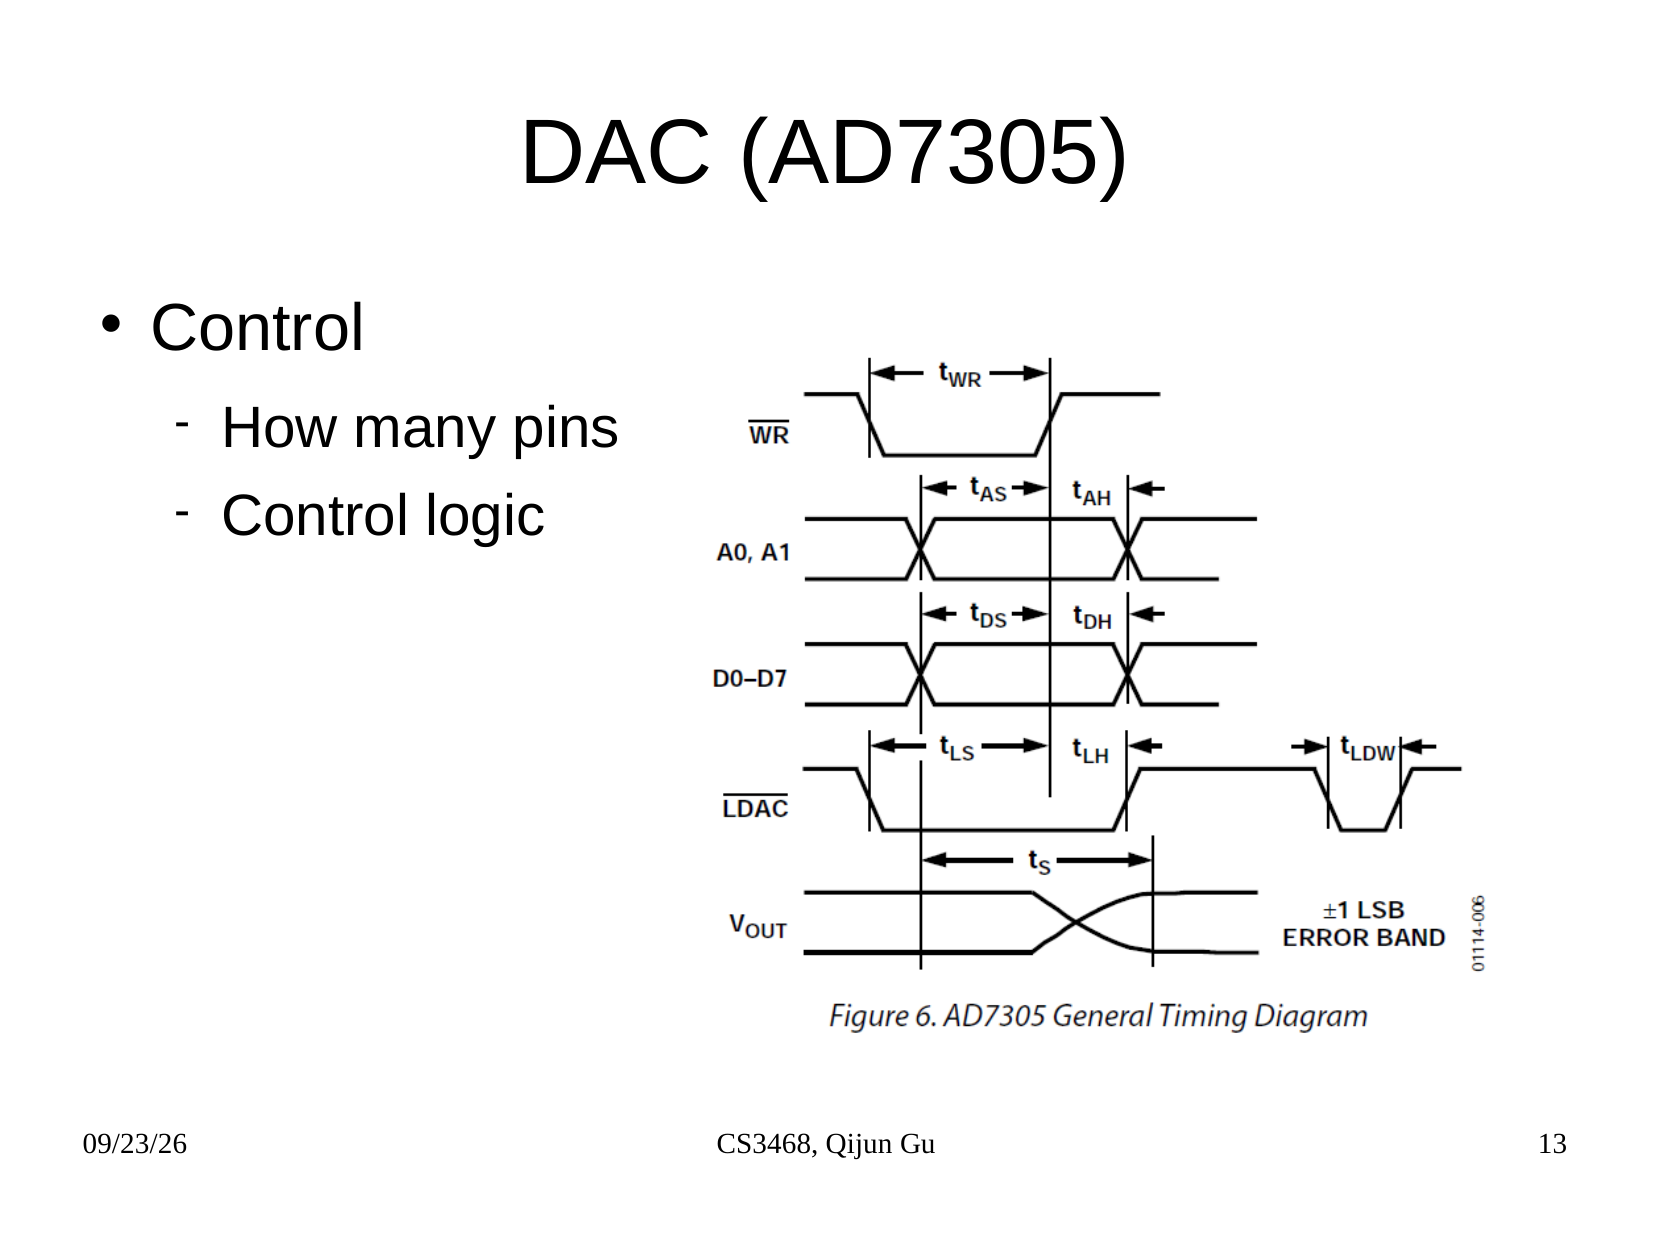

# DAC (AD7305)
Control
How many pins
Control logic
CS3468, Qijun Gu
13